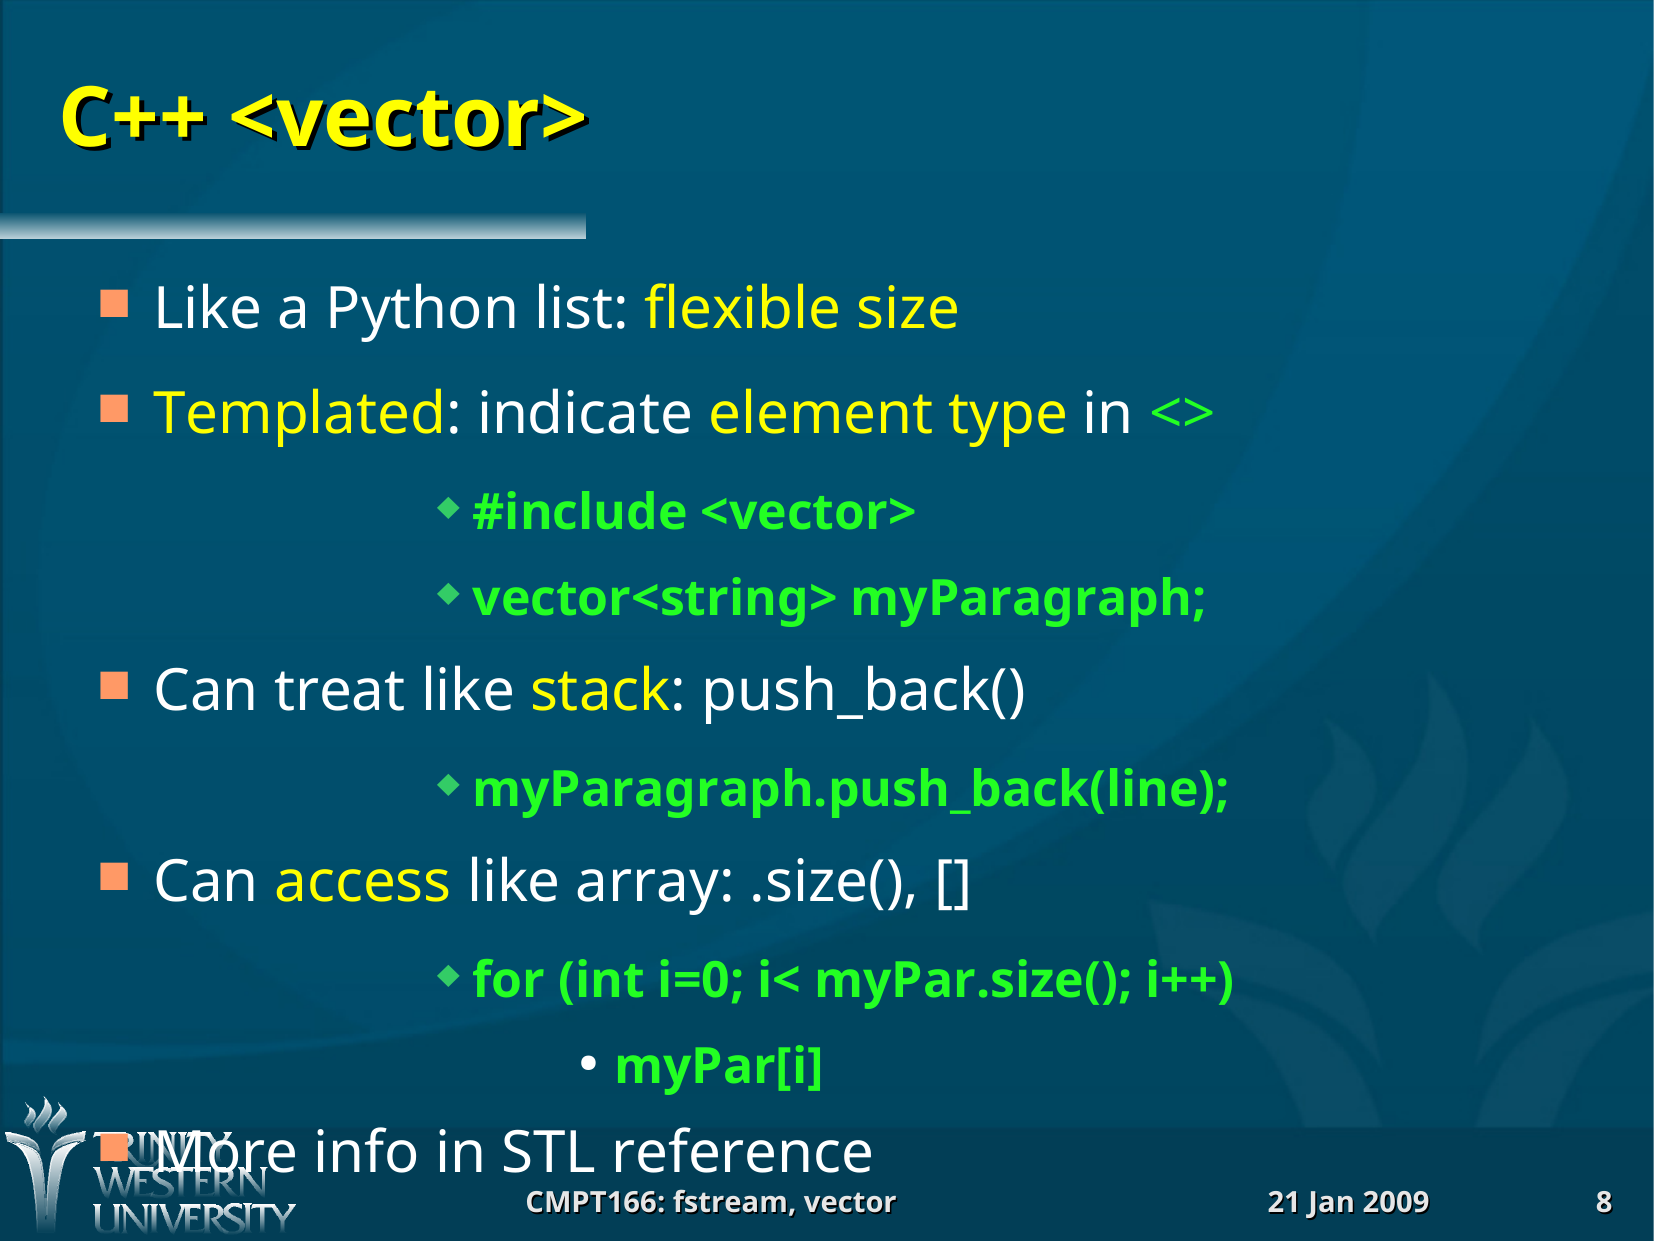

# C++ <vector>
Like a Python list: flexible size
Templated: indicate element type in <>
#include <vector>
vector<string> myParagraph;
Can treat like stack: push_back()
myParagraph.push_back(line);
Can access like array: .size(), []
for (int i=0; i< myPar.size(); i++)
myPar[i]
More info in STL reference
CMPT166: fstream, vector
21 Jan 2009
8